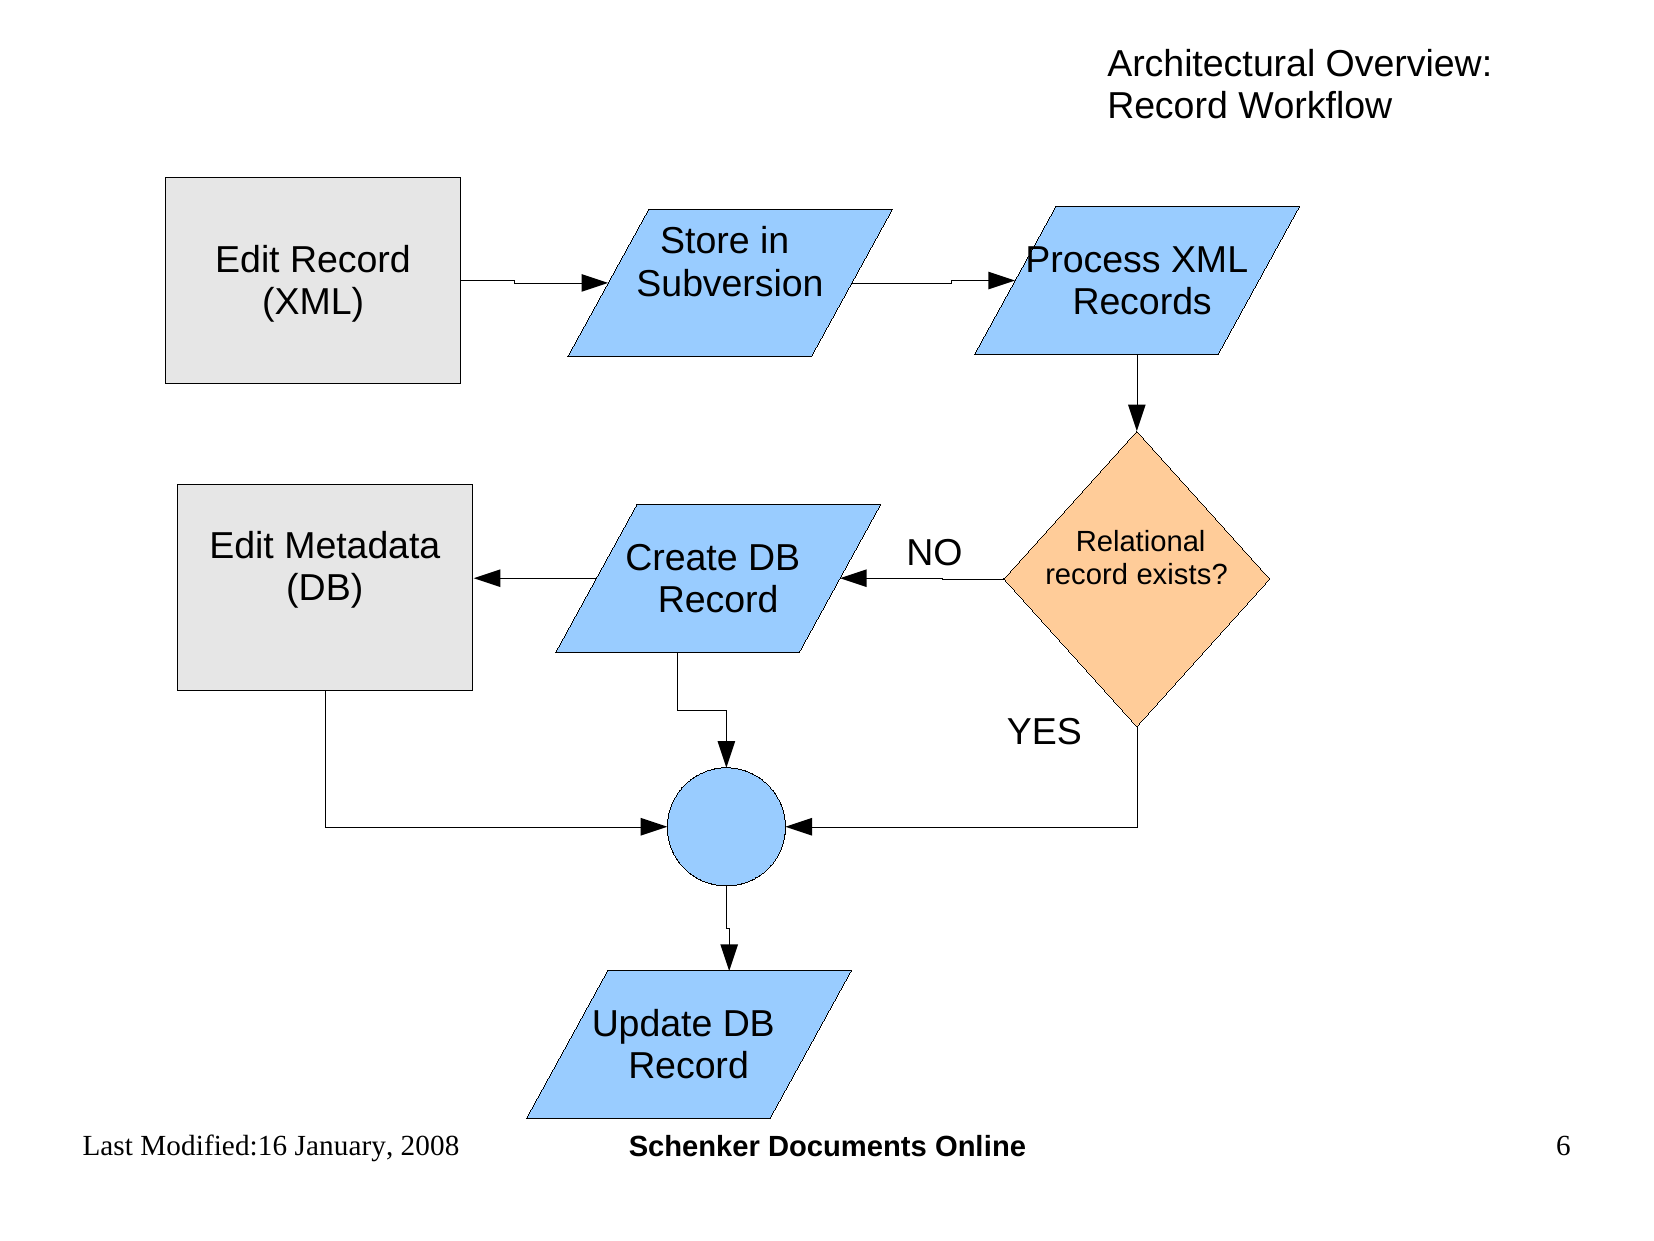

Architectural Overview:
Record Workflow
Edit Record
(XML)
Process XML
 Records
Store in
Subversion
 Relational
record exists?
Edit Metadata
(DB)
Create DB
Record
NO
YES
Update DB
Record
6